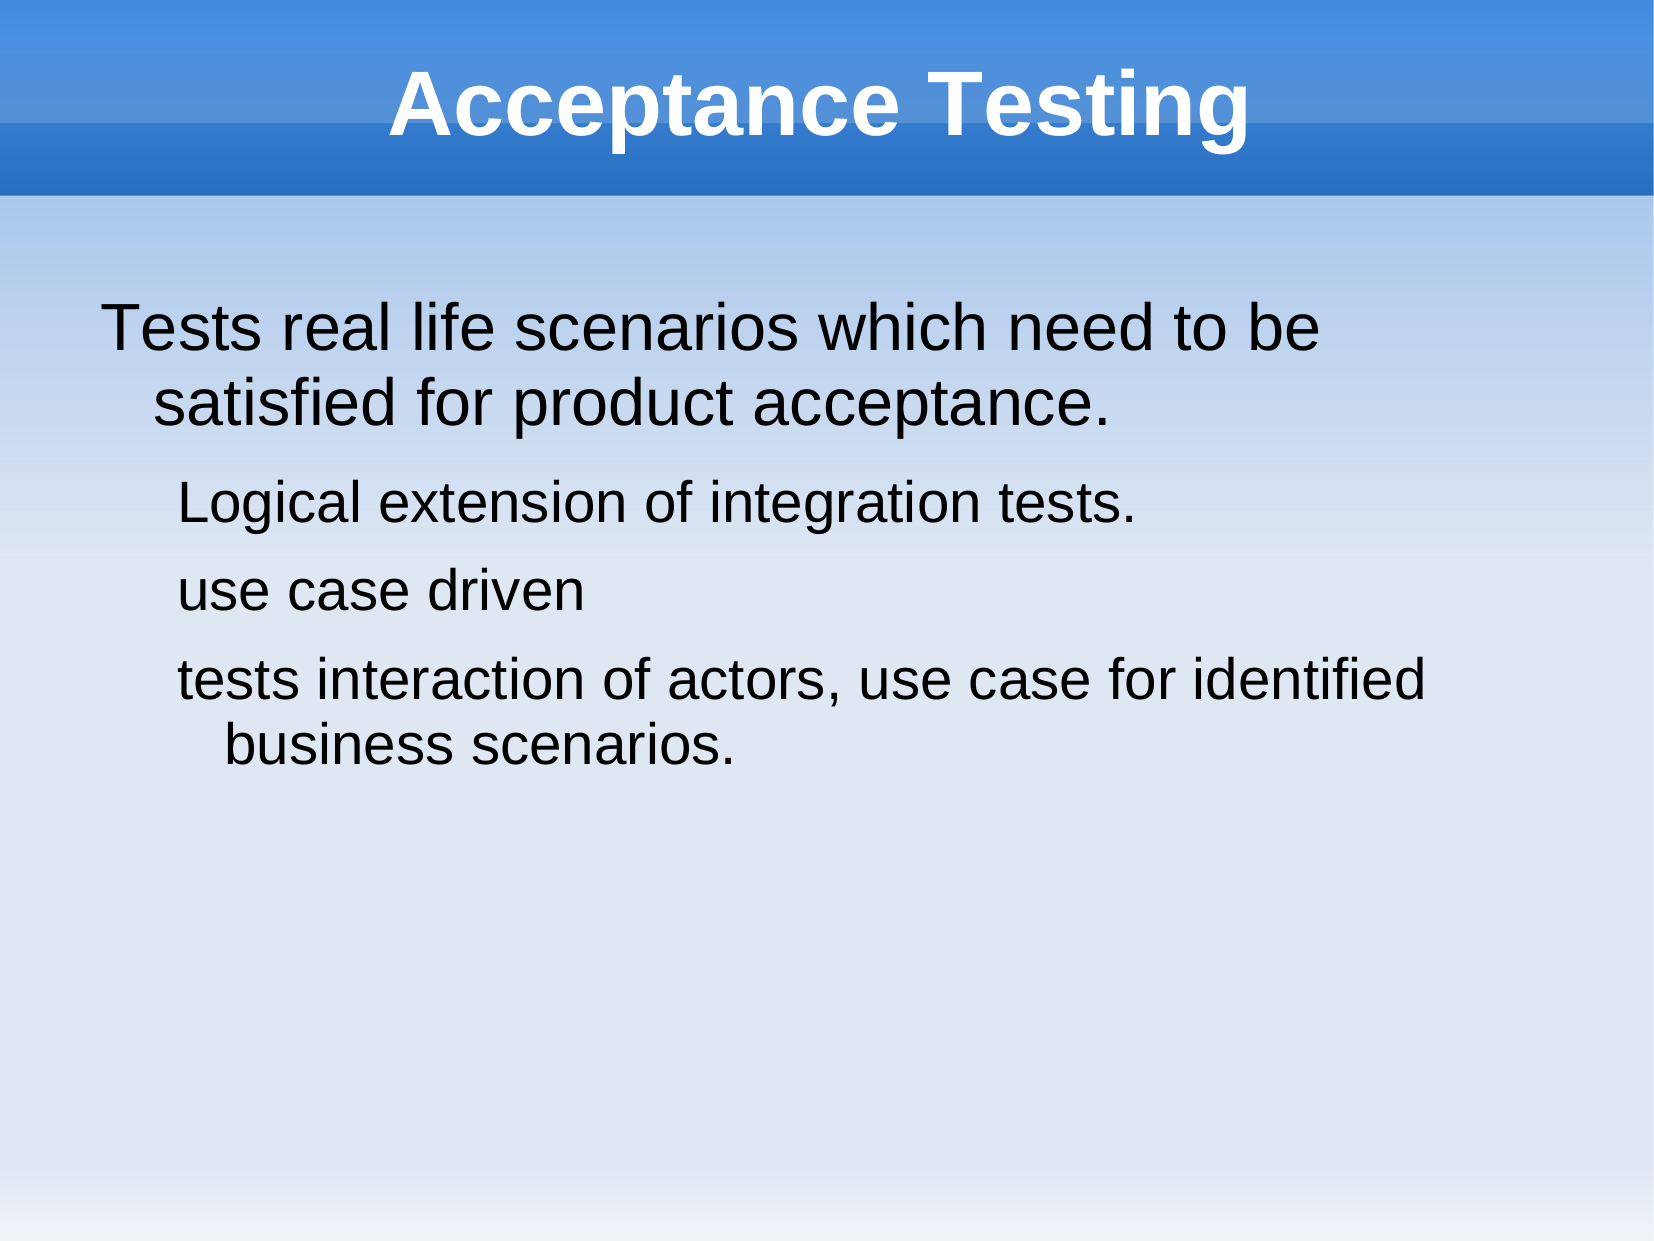

# Acceptance Testing
Tests real life scenarios which need to be satisfied for product acceptance.
Logical extension of integration tests.
use case driven
tests interaction of actors, use case for identified business scenarios.